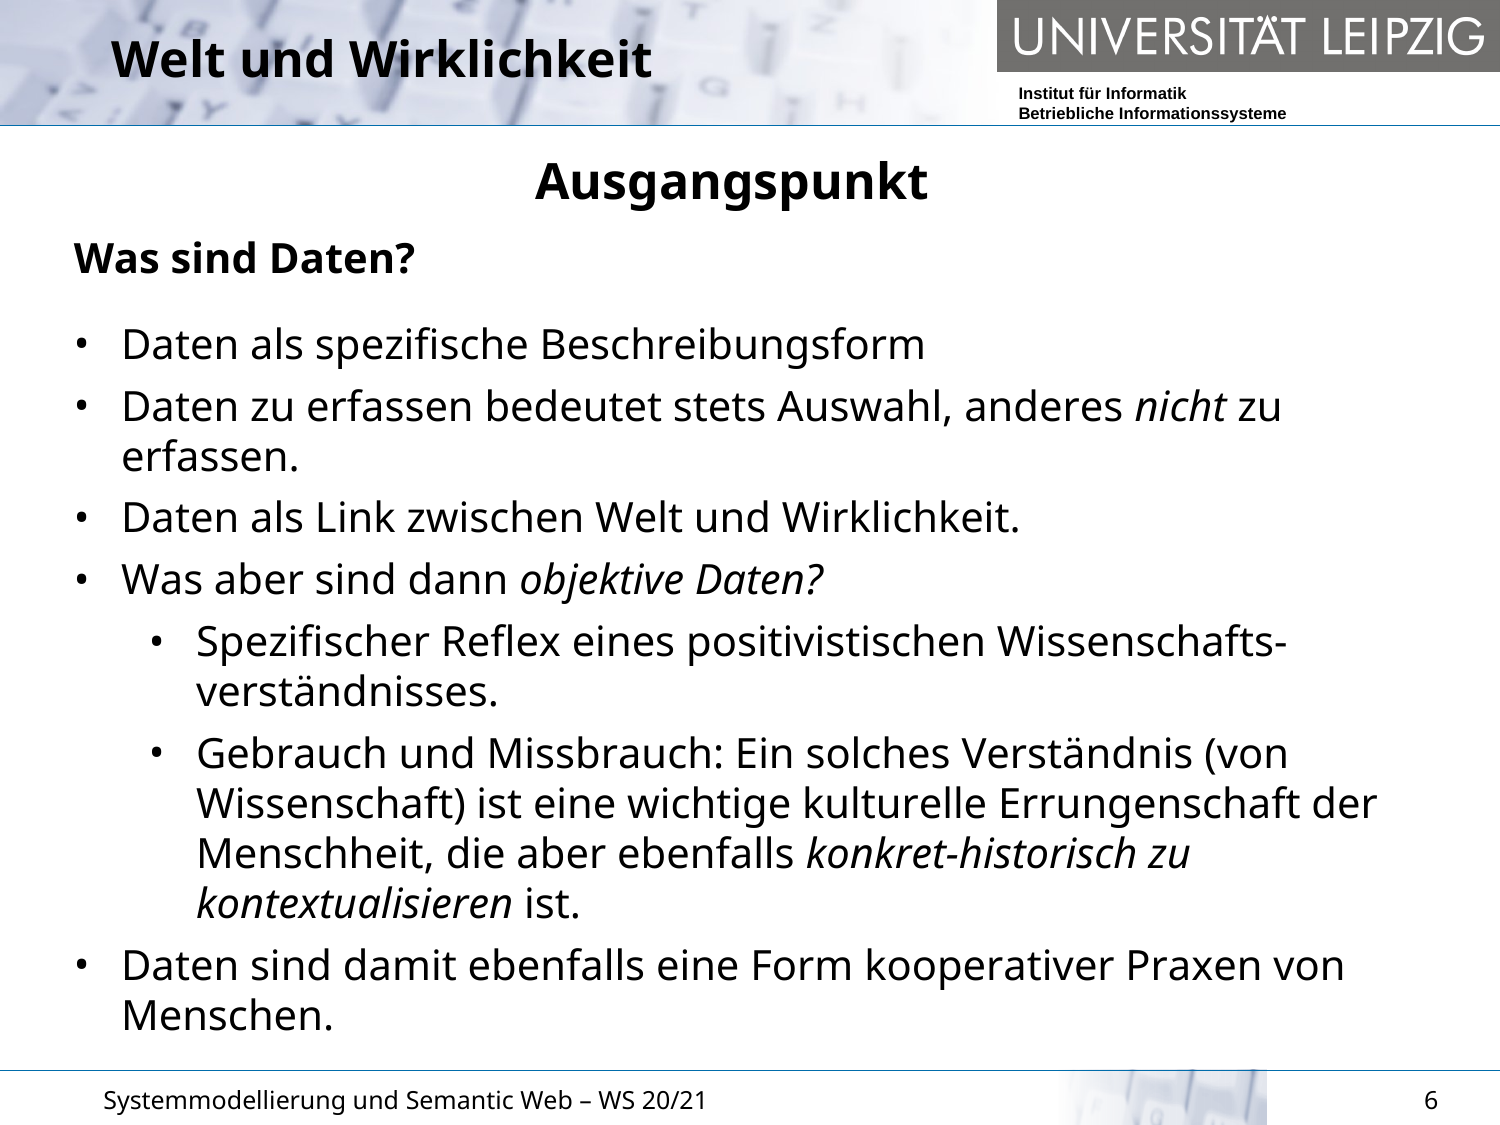

Welt und Wirklichkeit
Ausgangspunkt
Was sind Daten?
Daten als spezifische Beschreibungsform
Daten zu erfassen bedeutet stets Auswahl, anderes nicht zu erfassen.
Daten als Link zwischen Welt und Wirklichkeit.
Was aber sind dann objektive Daten?
Spezifischer Reflex eines positivistischen Wissenschafts-verständnisses.
Gebrauch und Missbrauch: Ein solches Verständnis (von Wissenschaft) ist eine wichtige kulturelle Errungenschaft der Menschheit, die aber ebenfalls konkret-historisch zu kontextualisieren ist.
Daten sind damit ebenfalls eine Form kooperativer Praxen von Menschen.
Systemmodellierung und Semantic Web – WS 20/21
6